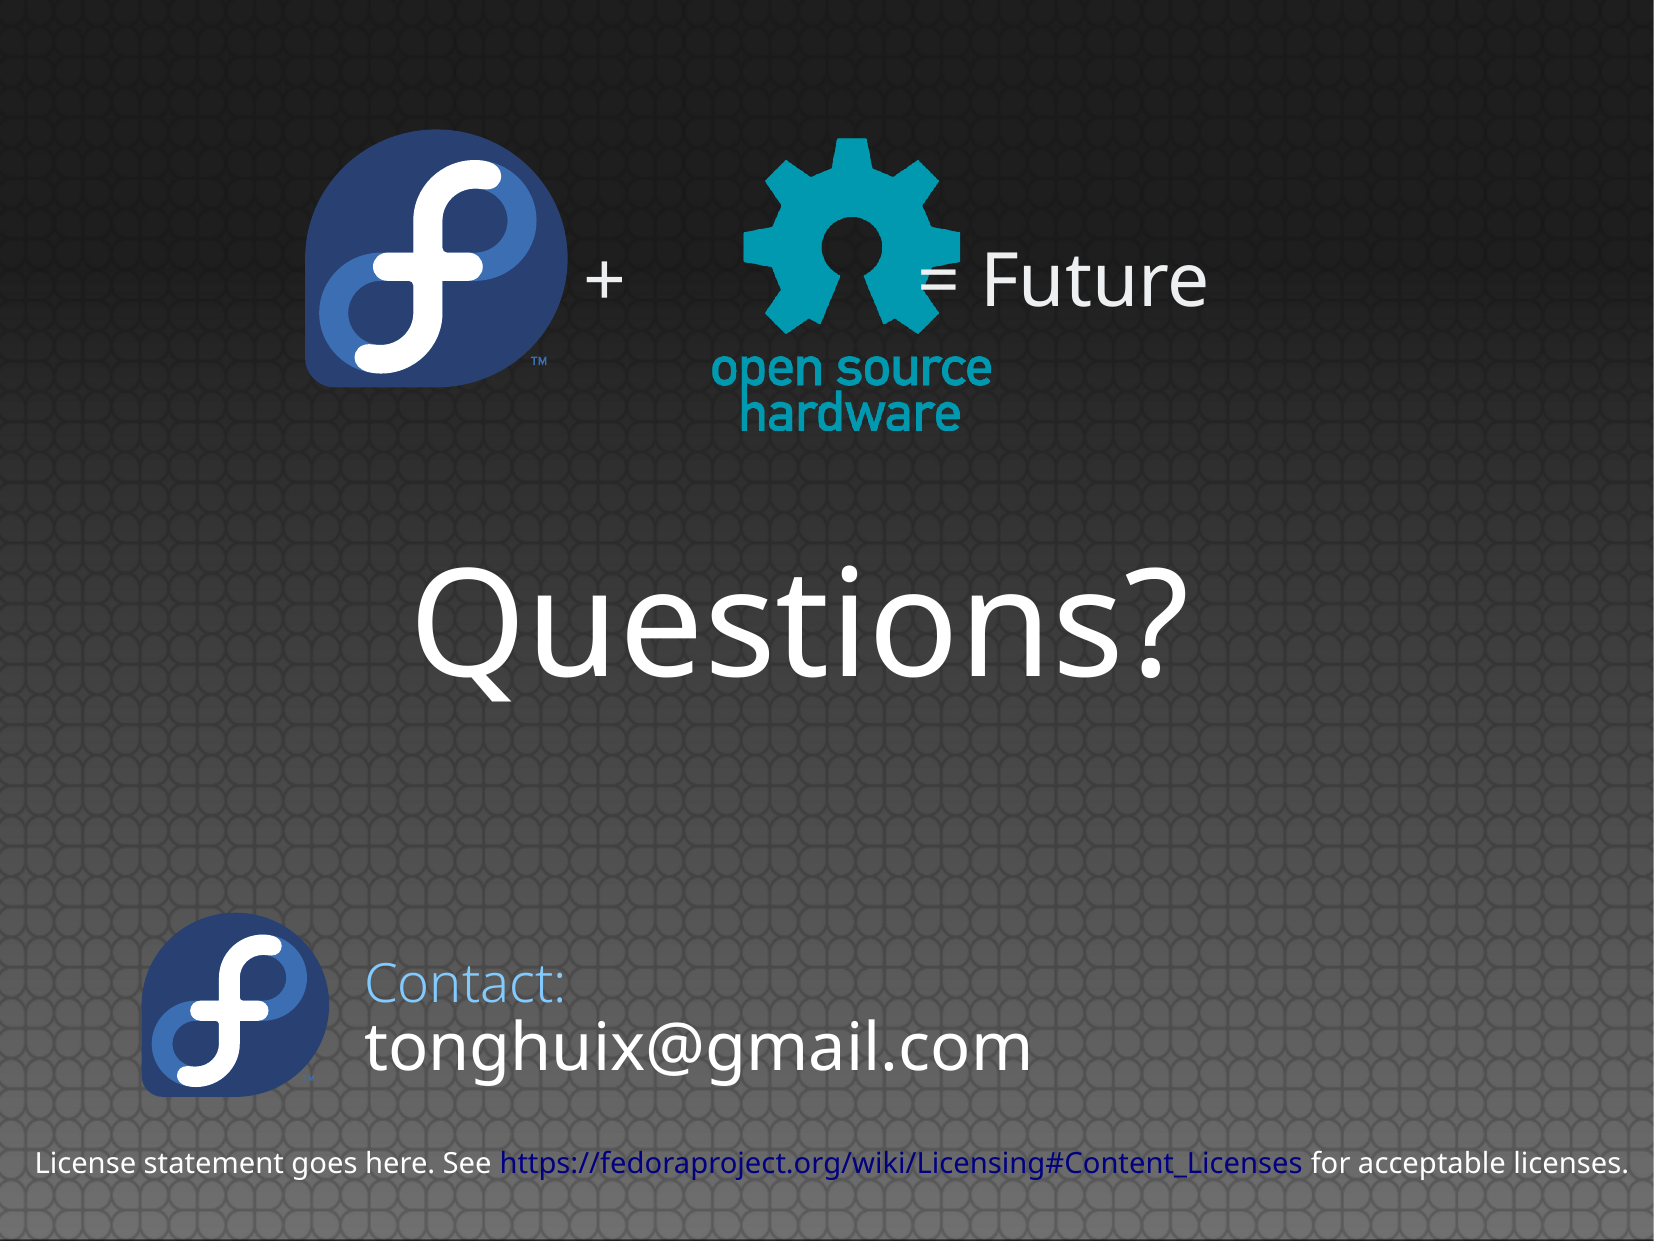

+ = Future
# Questions?
Contact:
tonghuix@gmail.com
Summarize first topic
Summarize second topic
License statement goes here. See https://fedoraproject.org/wiki/Licensing#Content_Licenses for acceptable licenses.